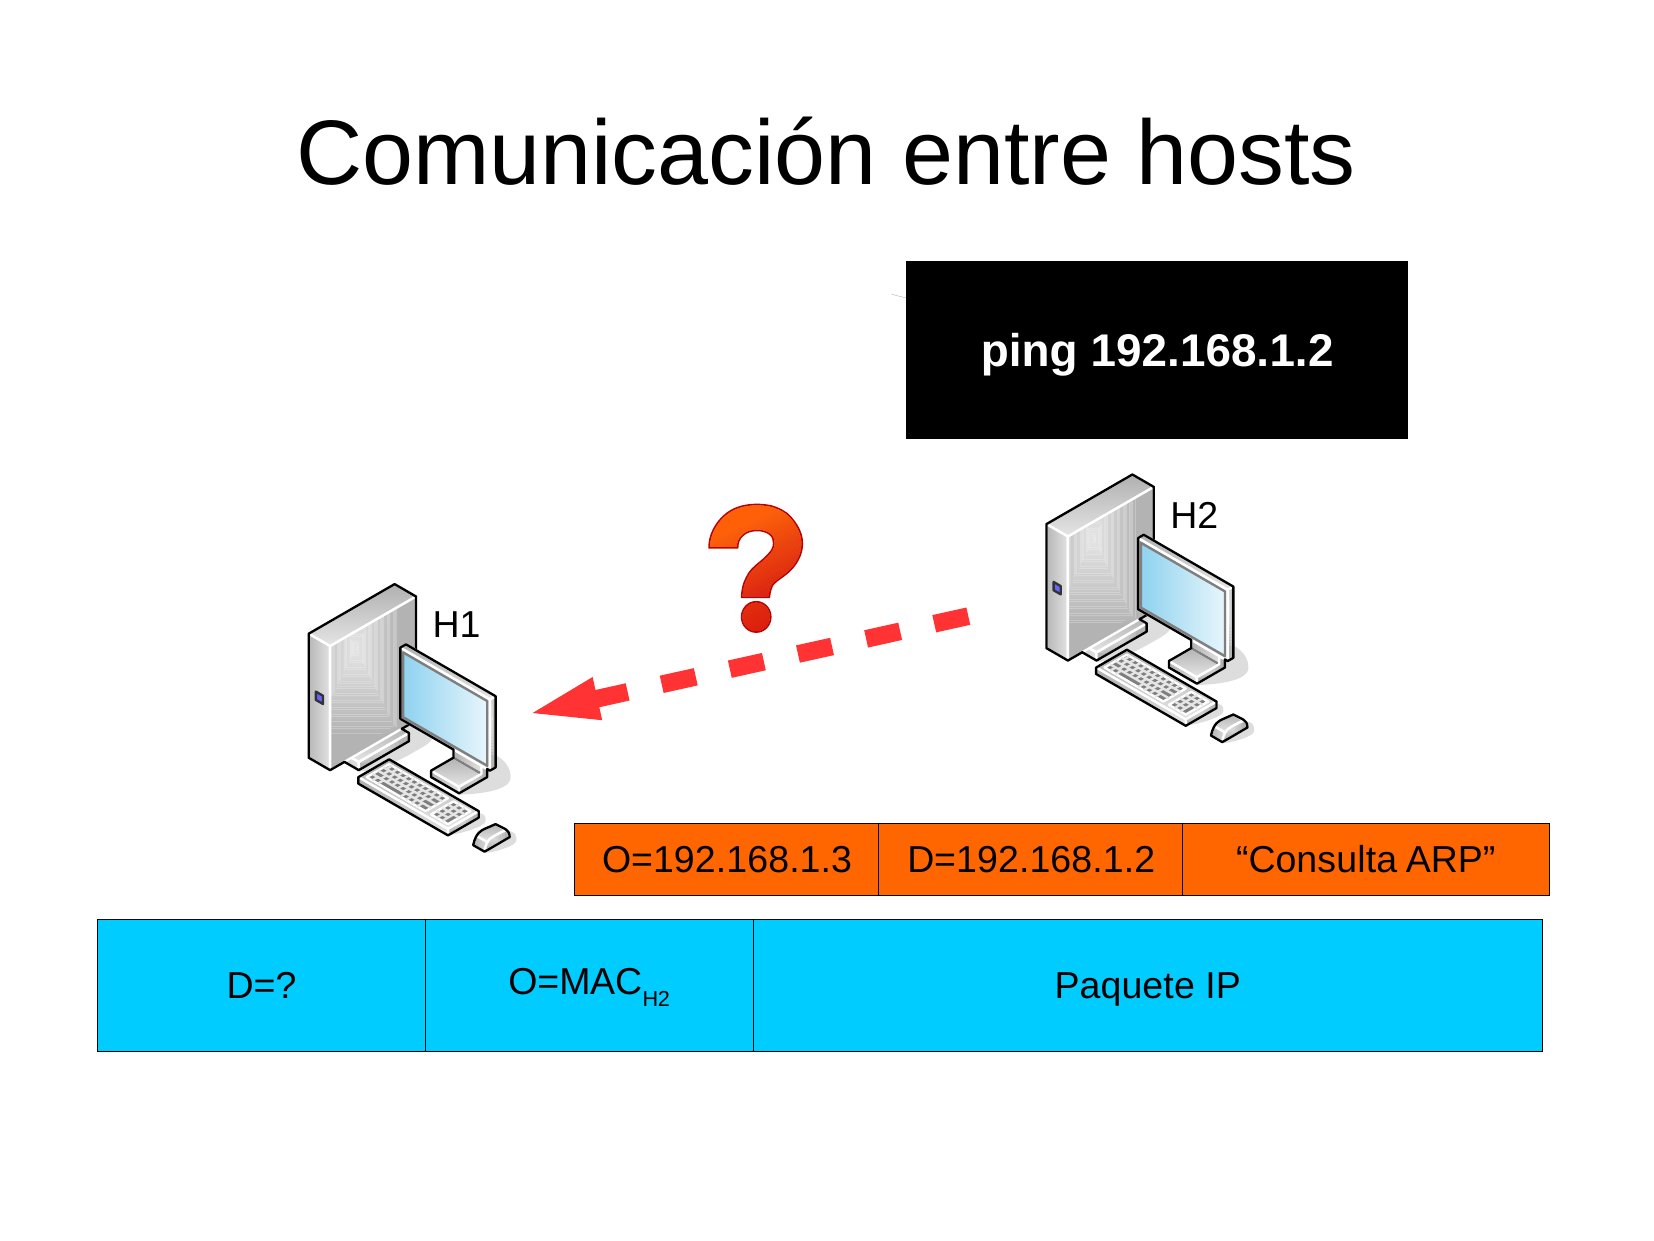

# Comunicación entre hosts
ping 192.168.1.2
H2
H1
O=192.168.1.3
D=192.168.1.2
“Consulta ARP”
D=?
O=MACH2
Paquete IP